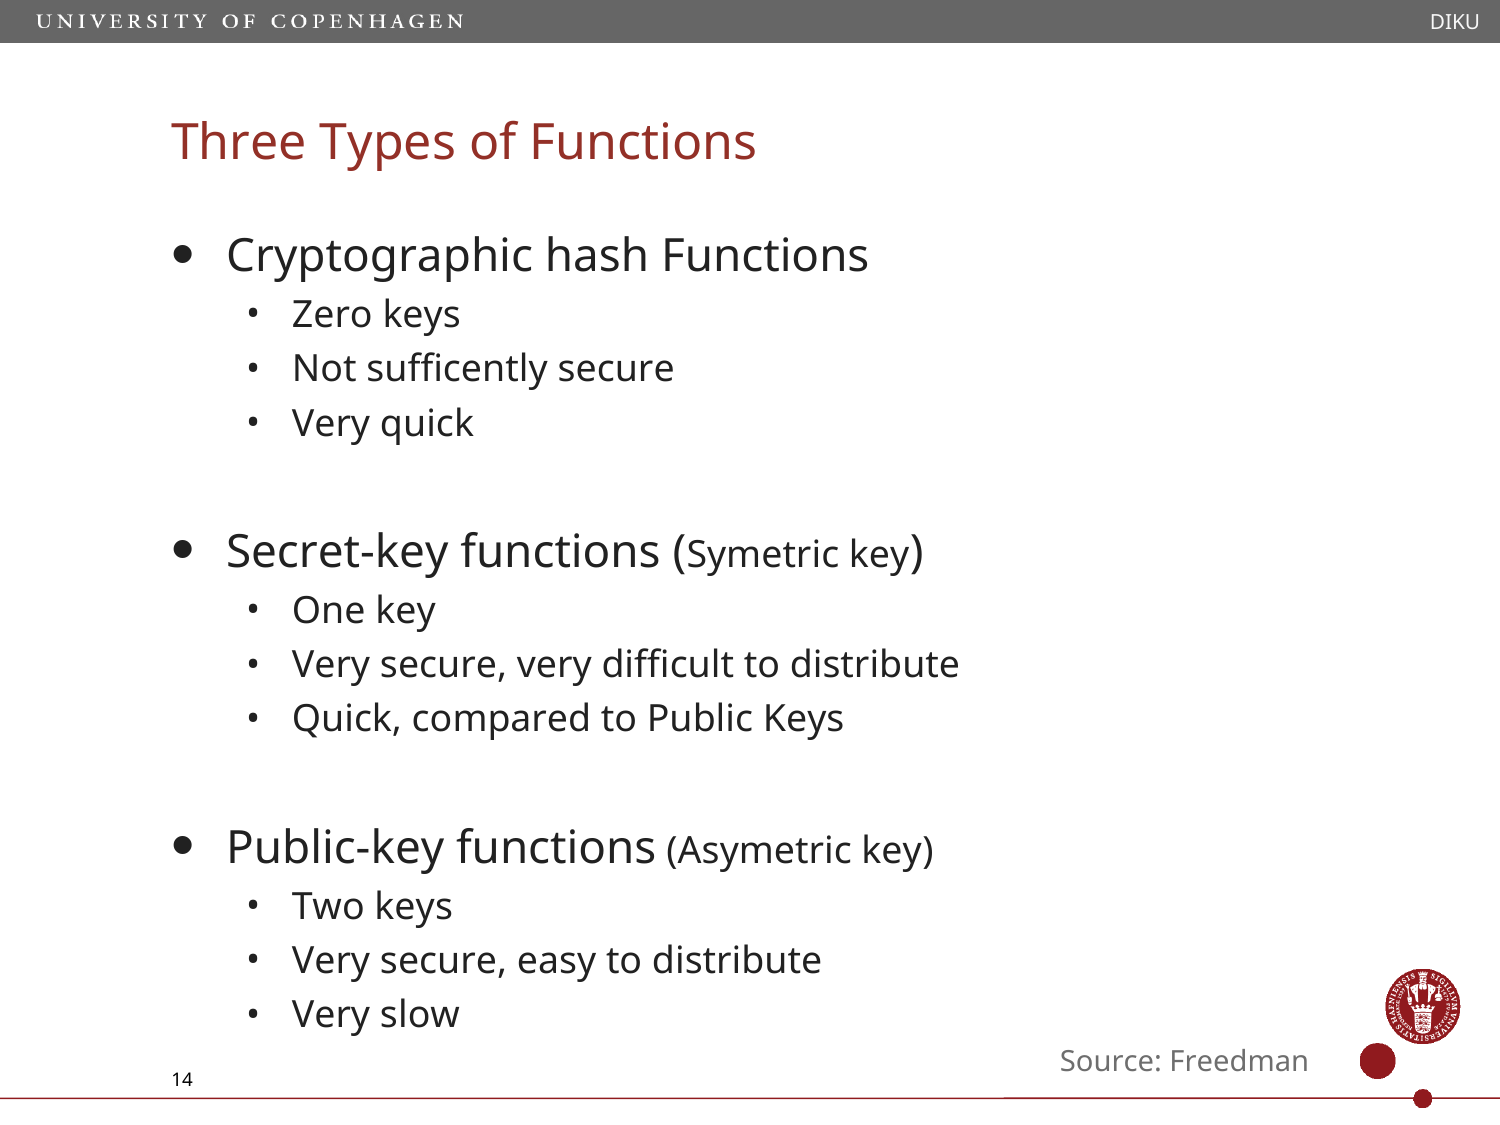

DIKU
Three Types of Functions
Cryptographic hash Functions
Zero keys
Not sufficently secure
Very quick
Secret-key functions (Symetric key)
One key
Very secure, very difficult to distribute
Quick, compared to Public Keys
Public-key functions (Asymetric key)
Two keys
Very secure, easy to distribute
Very slow
Source: Freedman